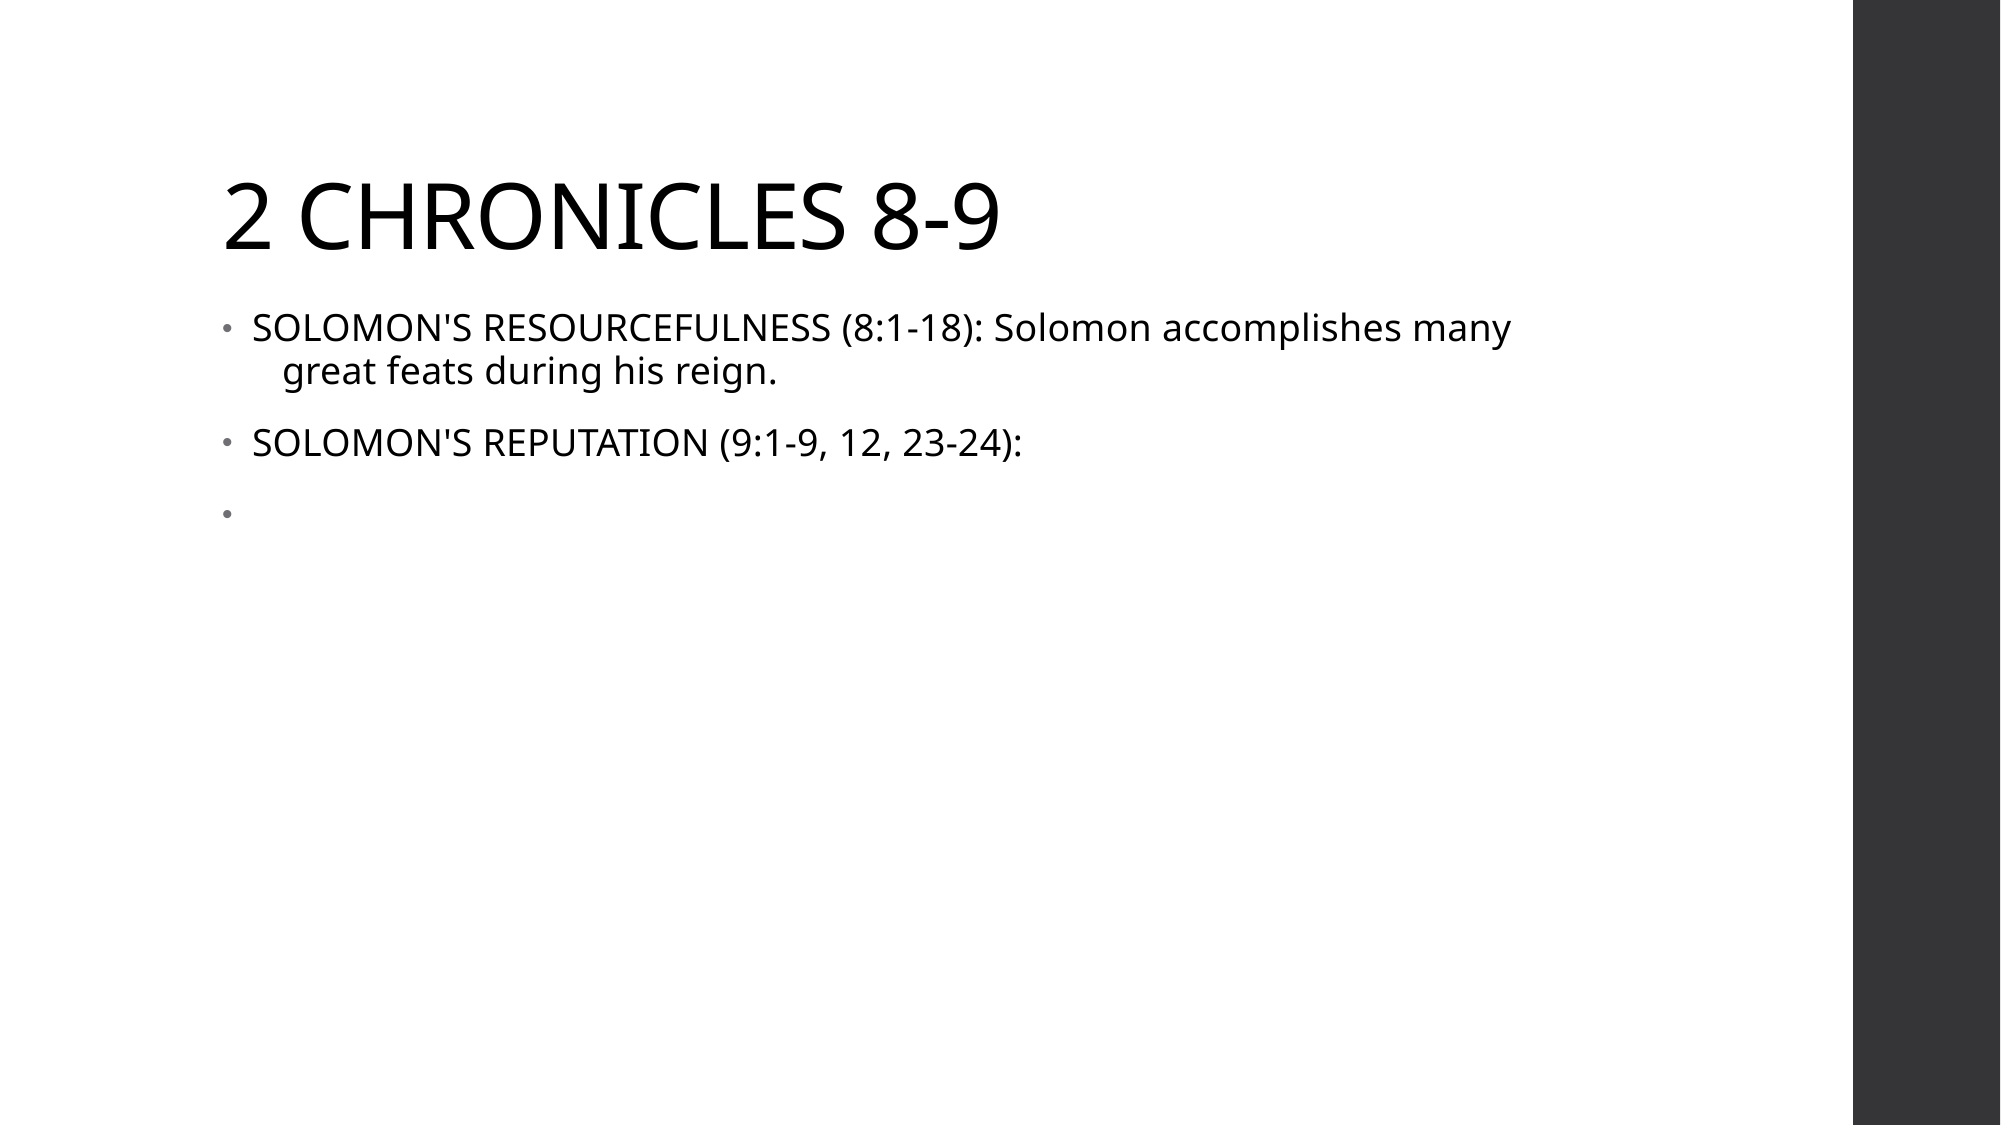

# 2 CHRONICLES 8-9
SOLOMON'S RESOURCEFULNESS (8:1-18): Solomon accomplishes many great feats during his reign.
SOLOMON'S REPUTATION (9:1-9, 12, 23-24):